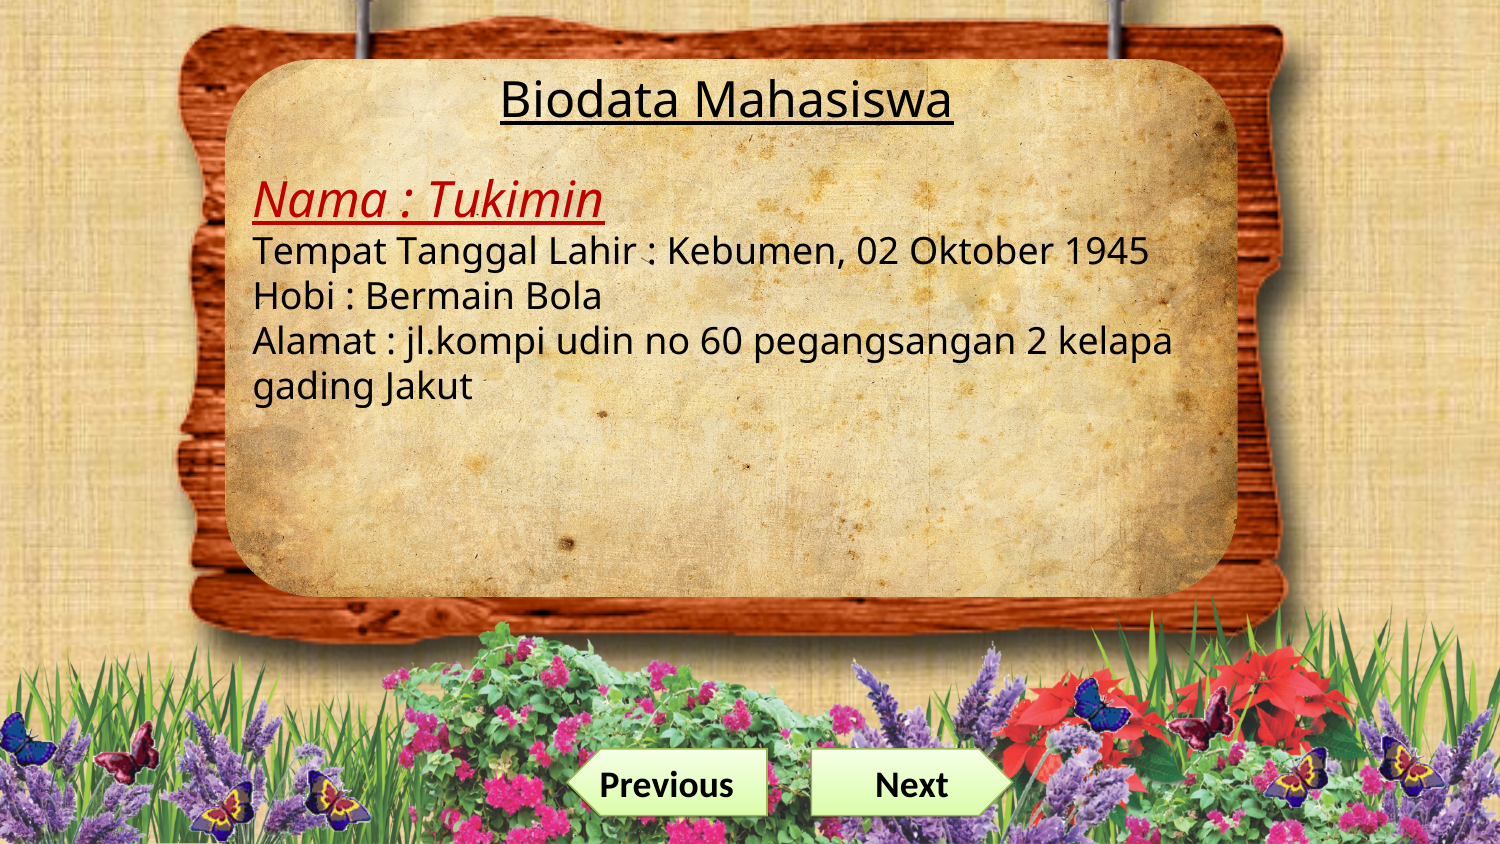

Biodata Mahasiswa
Nama : Tukimin
Tempat Tanggal Lahir : Kebumen, 02 Oktober 1945
Hobi : Bermain Bola
Alamat : jl.kompi udin no 60 pegangsangan 2 kelapa gading Jakut
Previous
Next